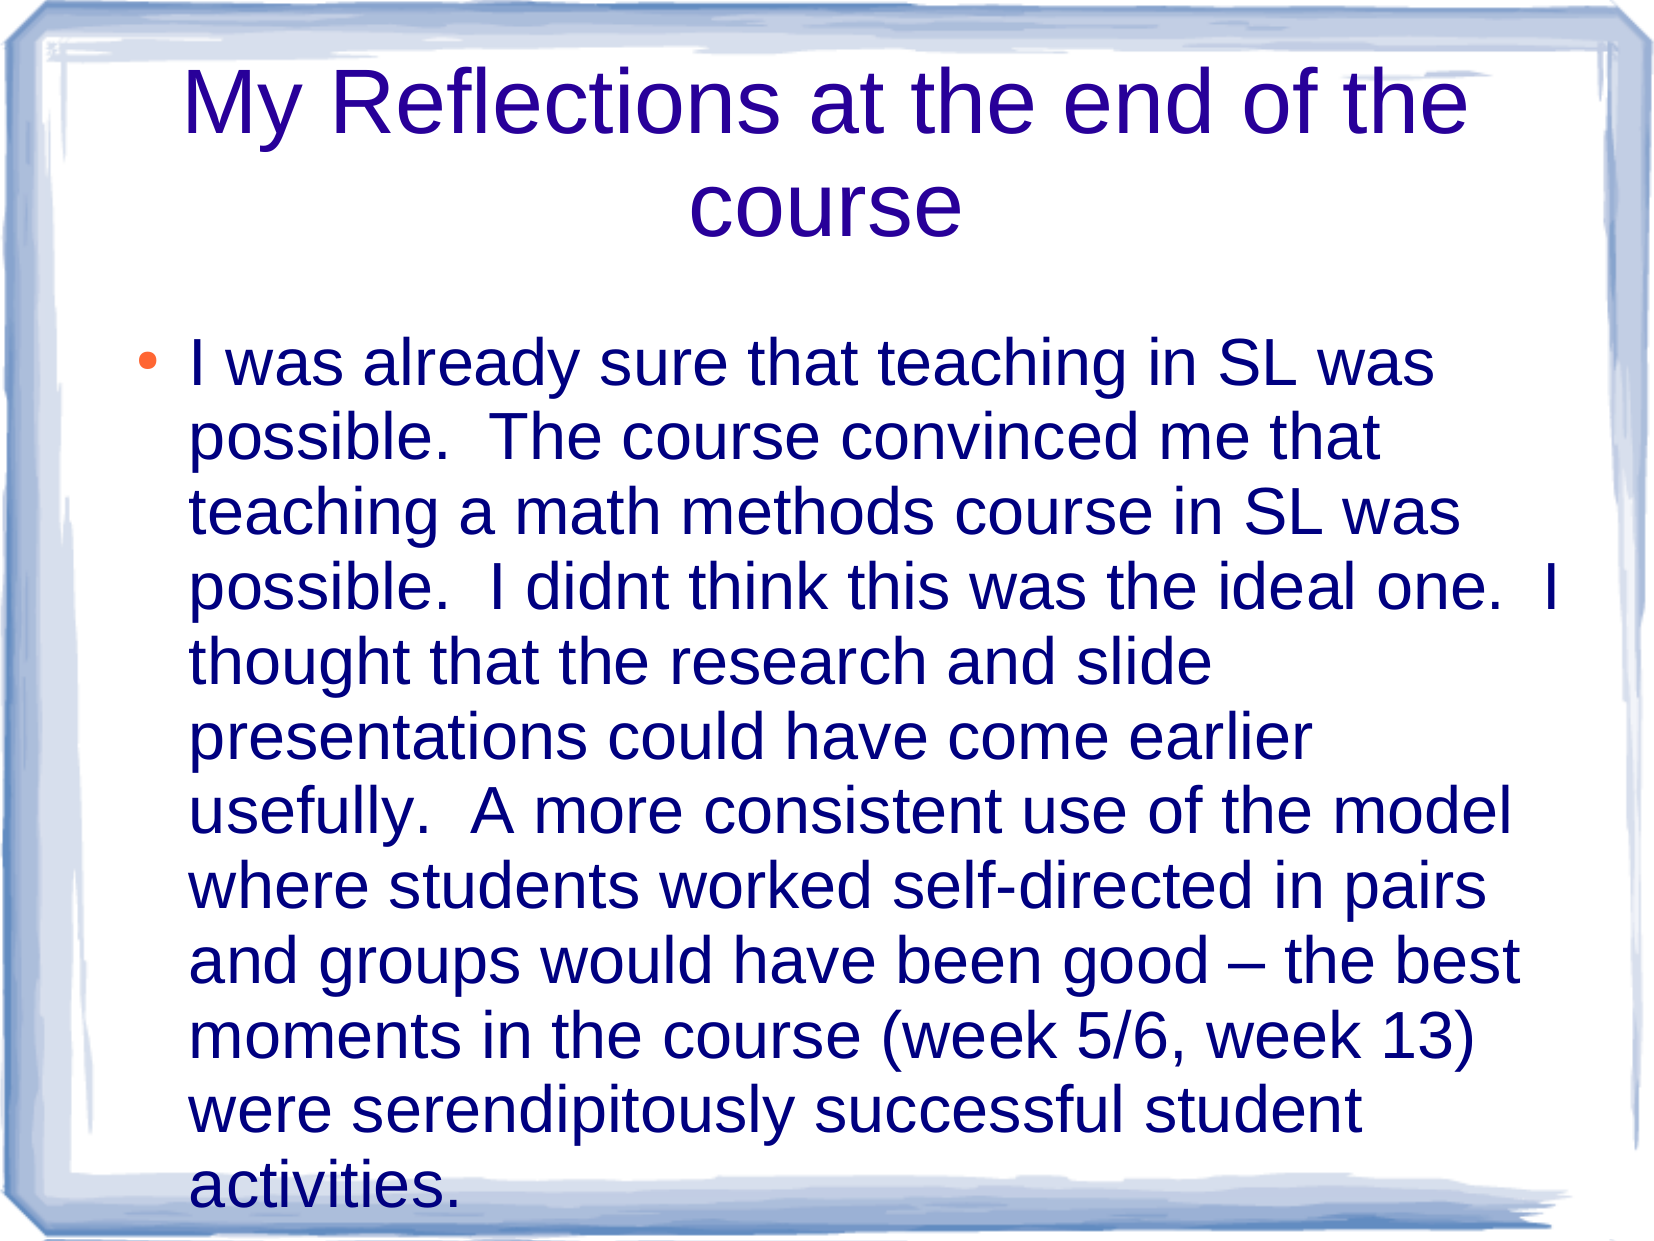

# My Reflections at the end of the course
I was already sure that teaching in SL was possible. The course convinced me that teaching a math methods course in SL was possible. I didnt think this was the ideal one. I thought that the research and slide presentations could have come earlier usefully. A more consistent use of the model where students worked self-directed in pairs and groups would have been good – the best moments in the course (week 5/6, week 13) were serendipitously successful student activities.